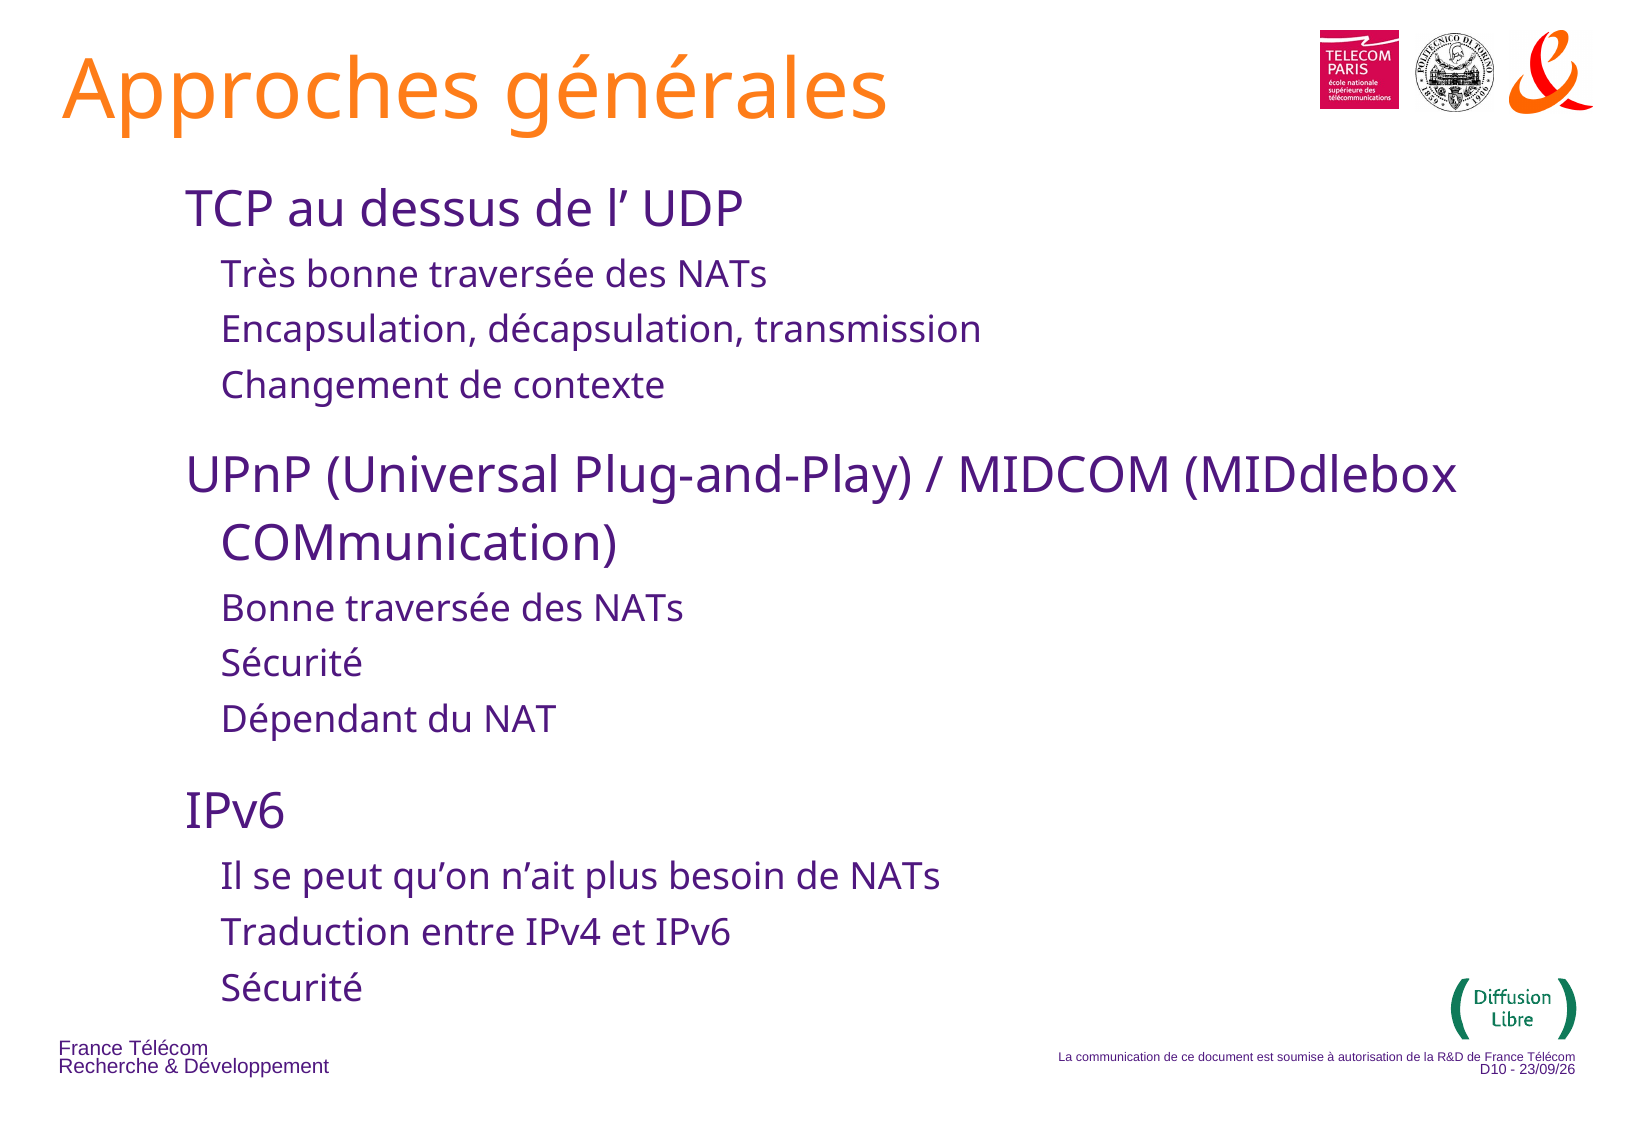

# Approches générales
TCP au dessus de l’ UDP
Très bonne traversée des NATs
Encapsulation, décapsulation, transmission
Changement de contexte
UPnP (Universal Plug-and-Play) / MIDCOM (MIDdlebox COMmunication)
Bonne traversée des NATs
Sécurité
Dépendant du NAT
IPv6
Il se peut qu’on n’ait plus besoin de NATs
Traduction entre IPv4 et IPv6
Sécurité